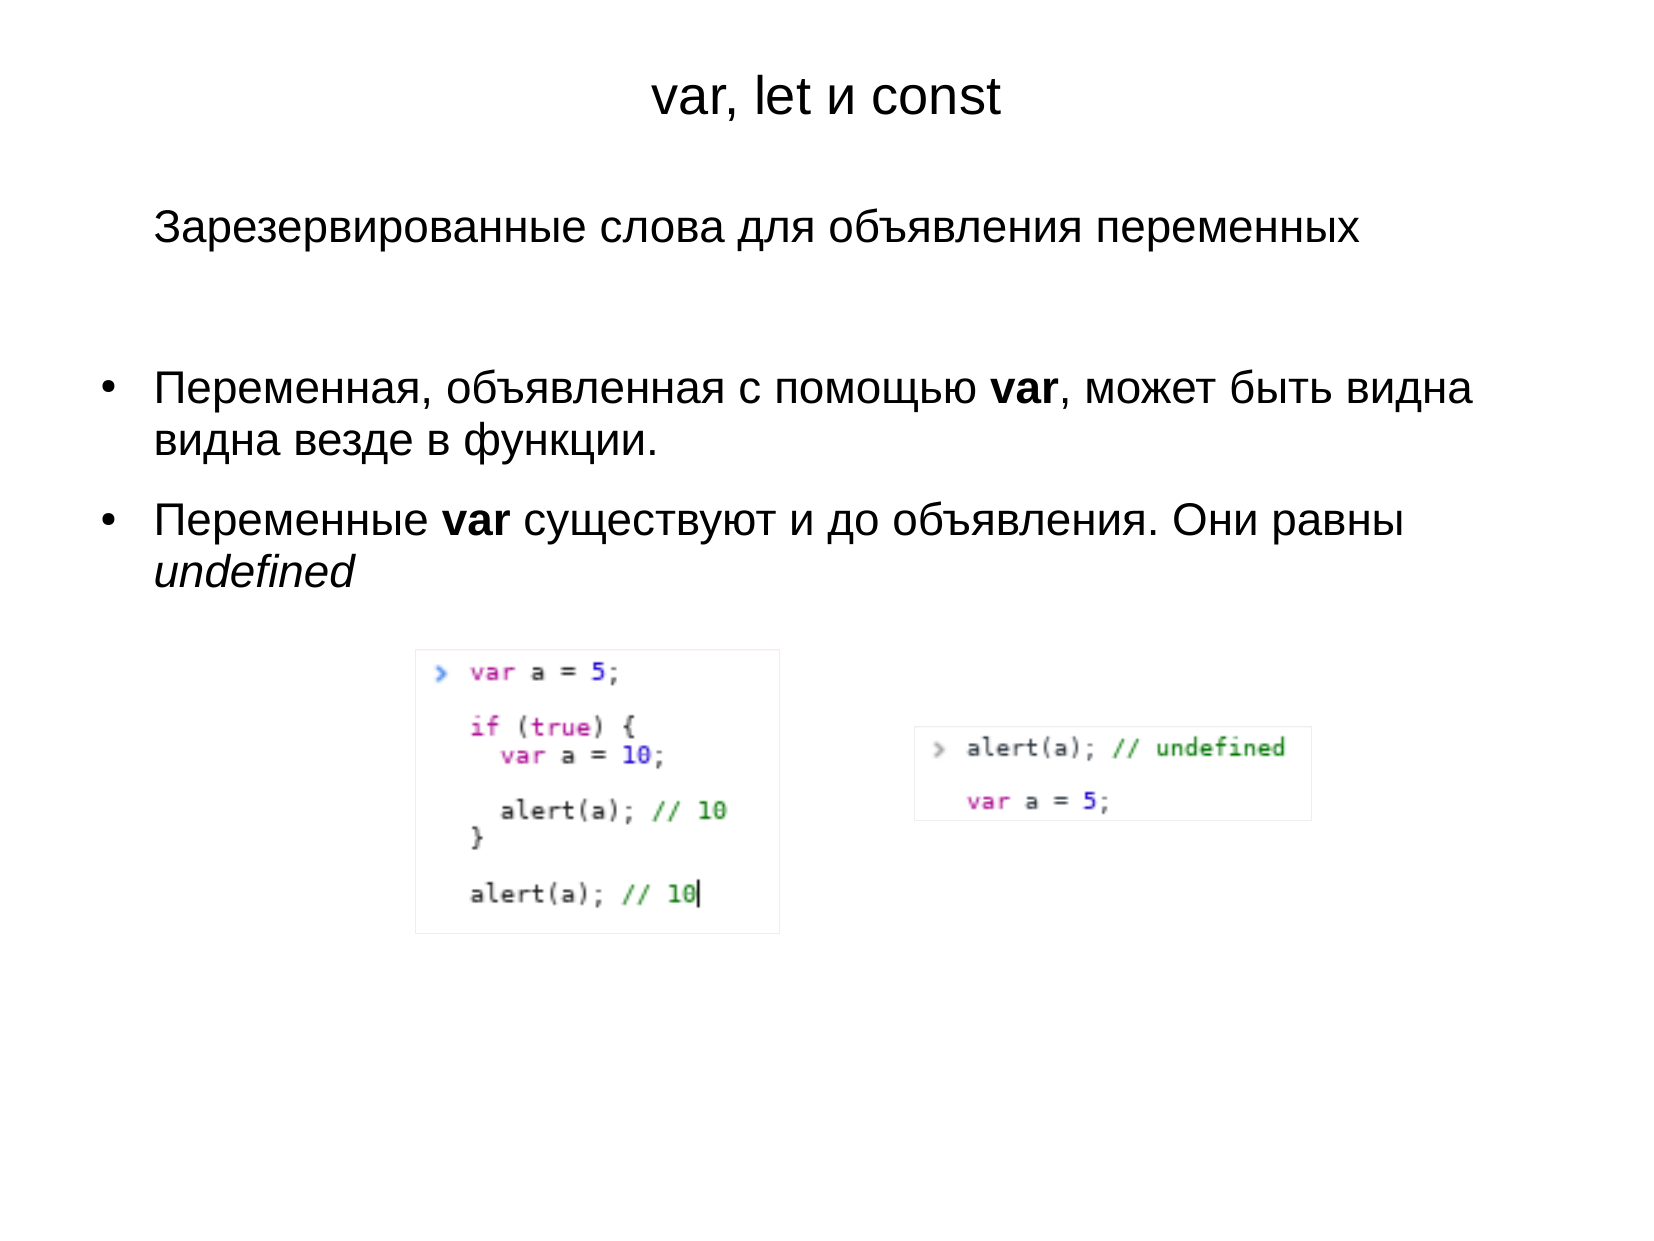

# var, let и const
Зарезервированные слова для объявления переменных
Переменная, объявленная с помощью var, может быть видна видна везде в функции.
Переменные var существуют и до объявления. Они равны undefined